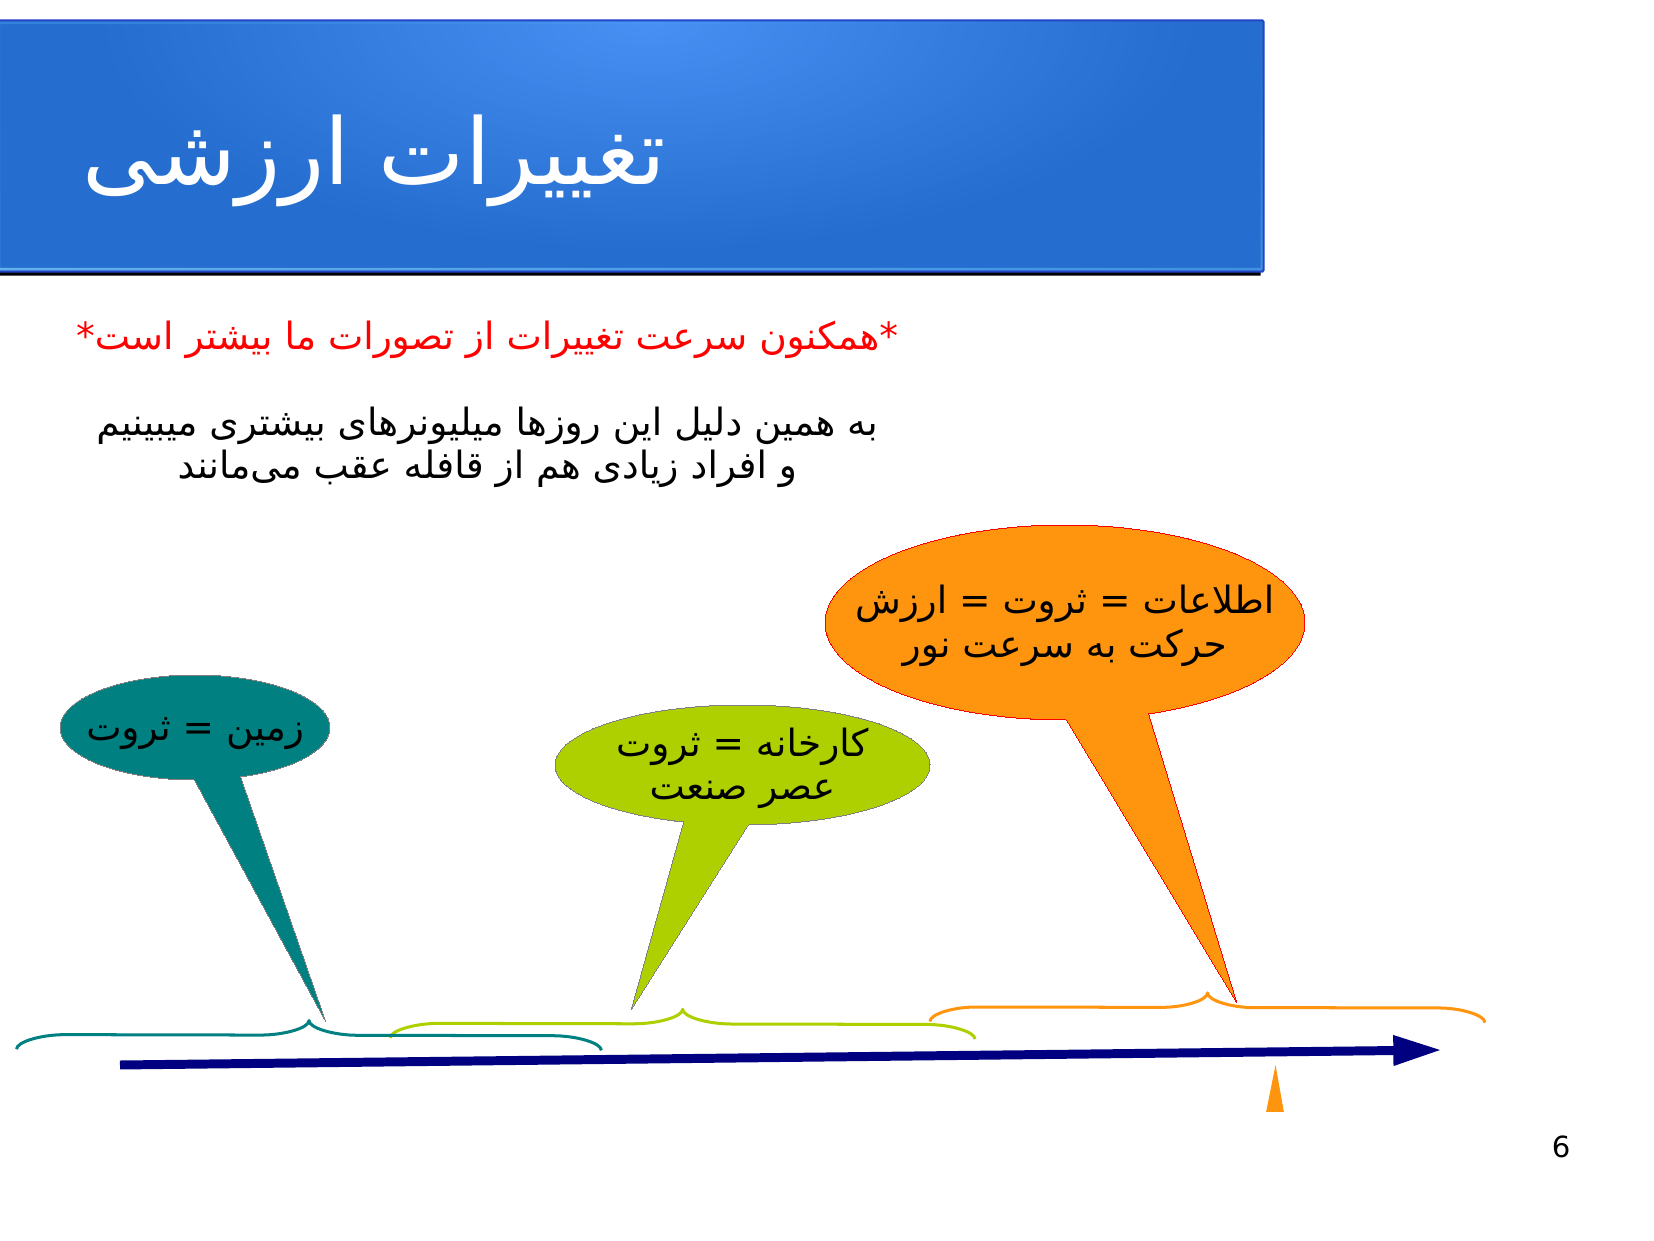

# تغییرات ارزشی
*همکنون سرعت تغییرات از تصورات ما بیشتر است*
به همین دلیل این روزها میلیونرهای بیشتری میبینیم
و افراد زیادی هم از قافله عقب می‌مانند
اطلاعات = ثروت = ارزش
حرکت به سرعت نور
زمین = ثروت
کارخانه = ثروت
عصر صنعت
6